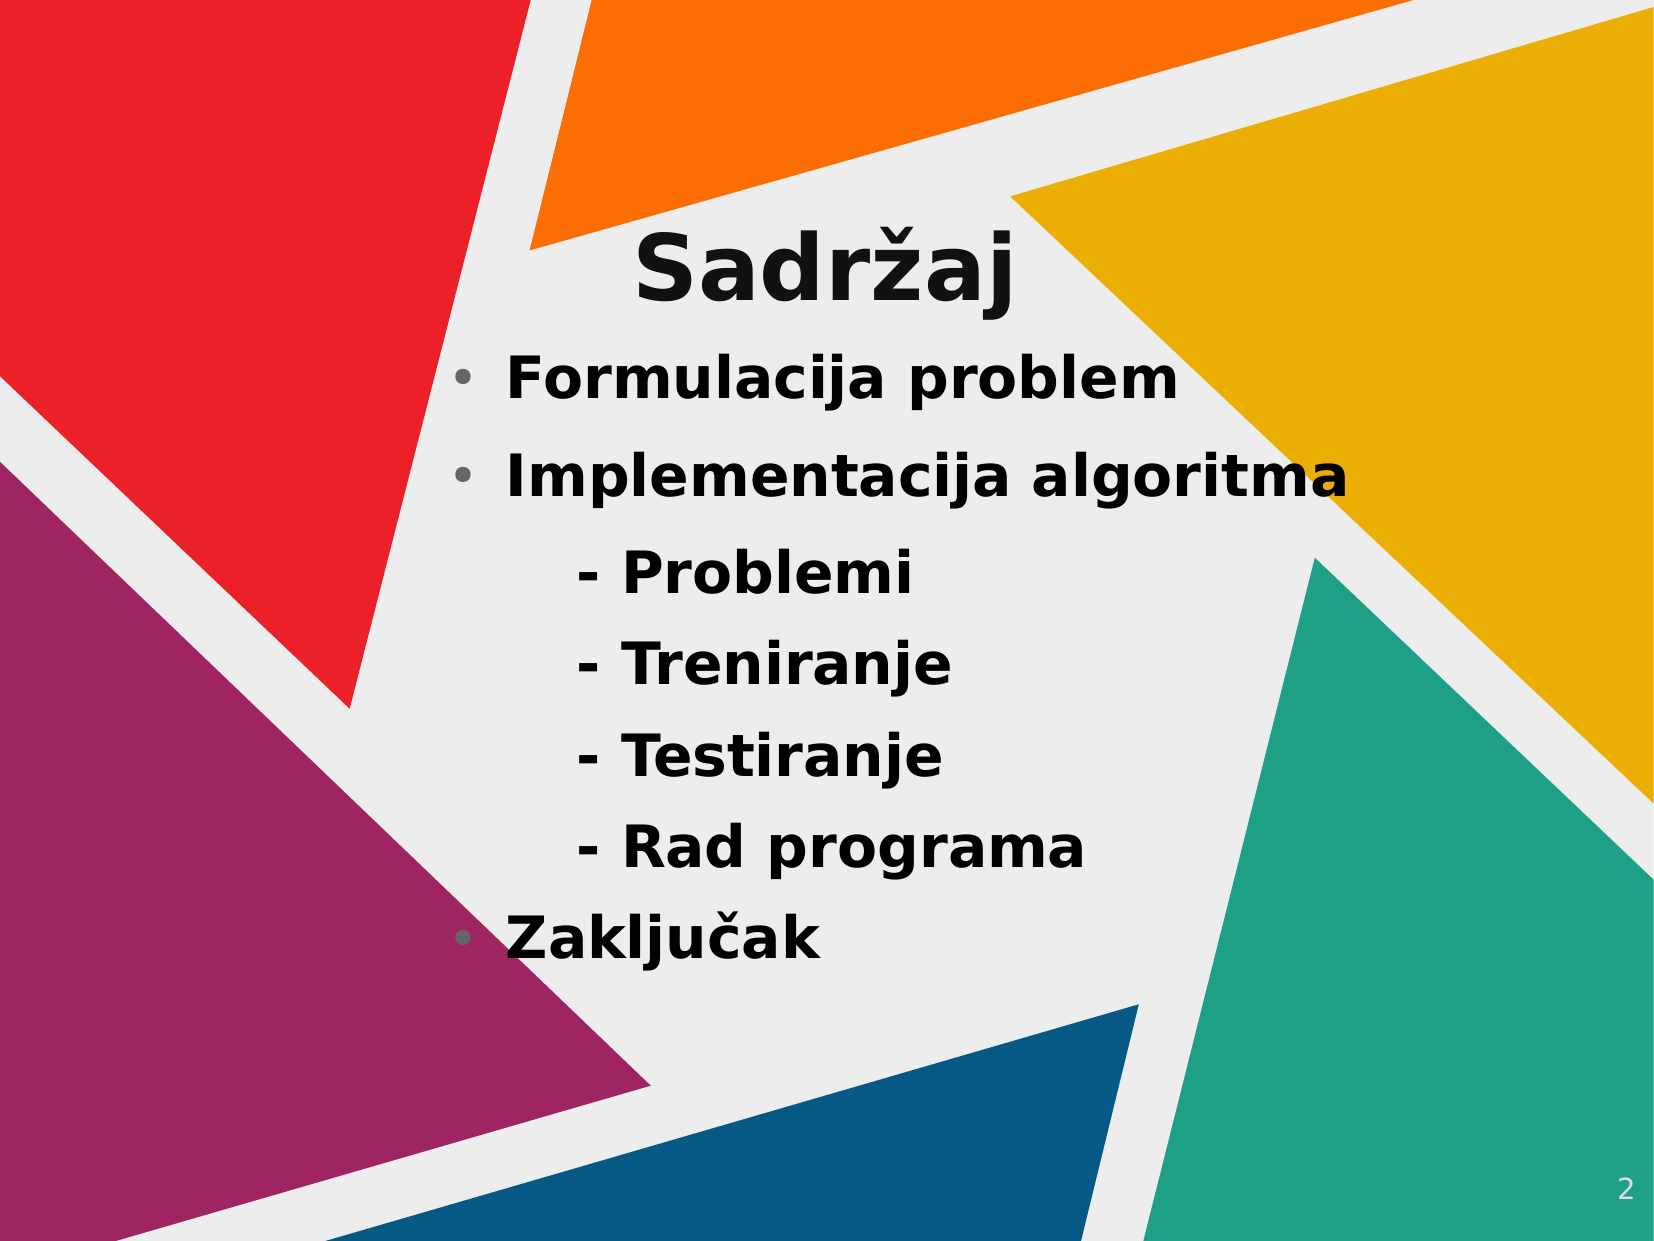

# Sadržaj
Formulacija problem
Implementacija algoritma
- Problemi
- Treniranje
- Testiranje
- Rad programa
Zaključak
2